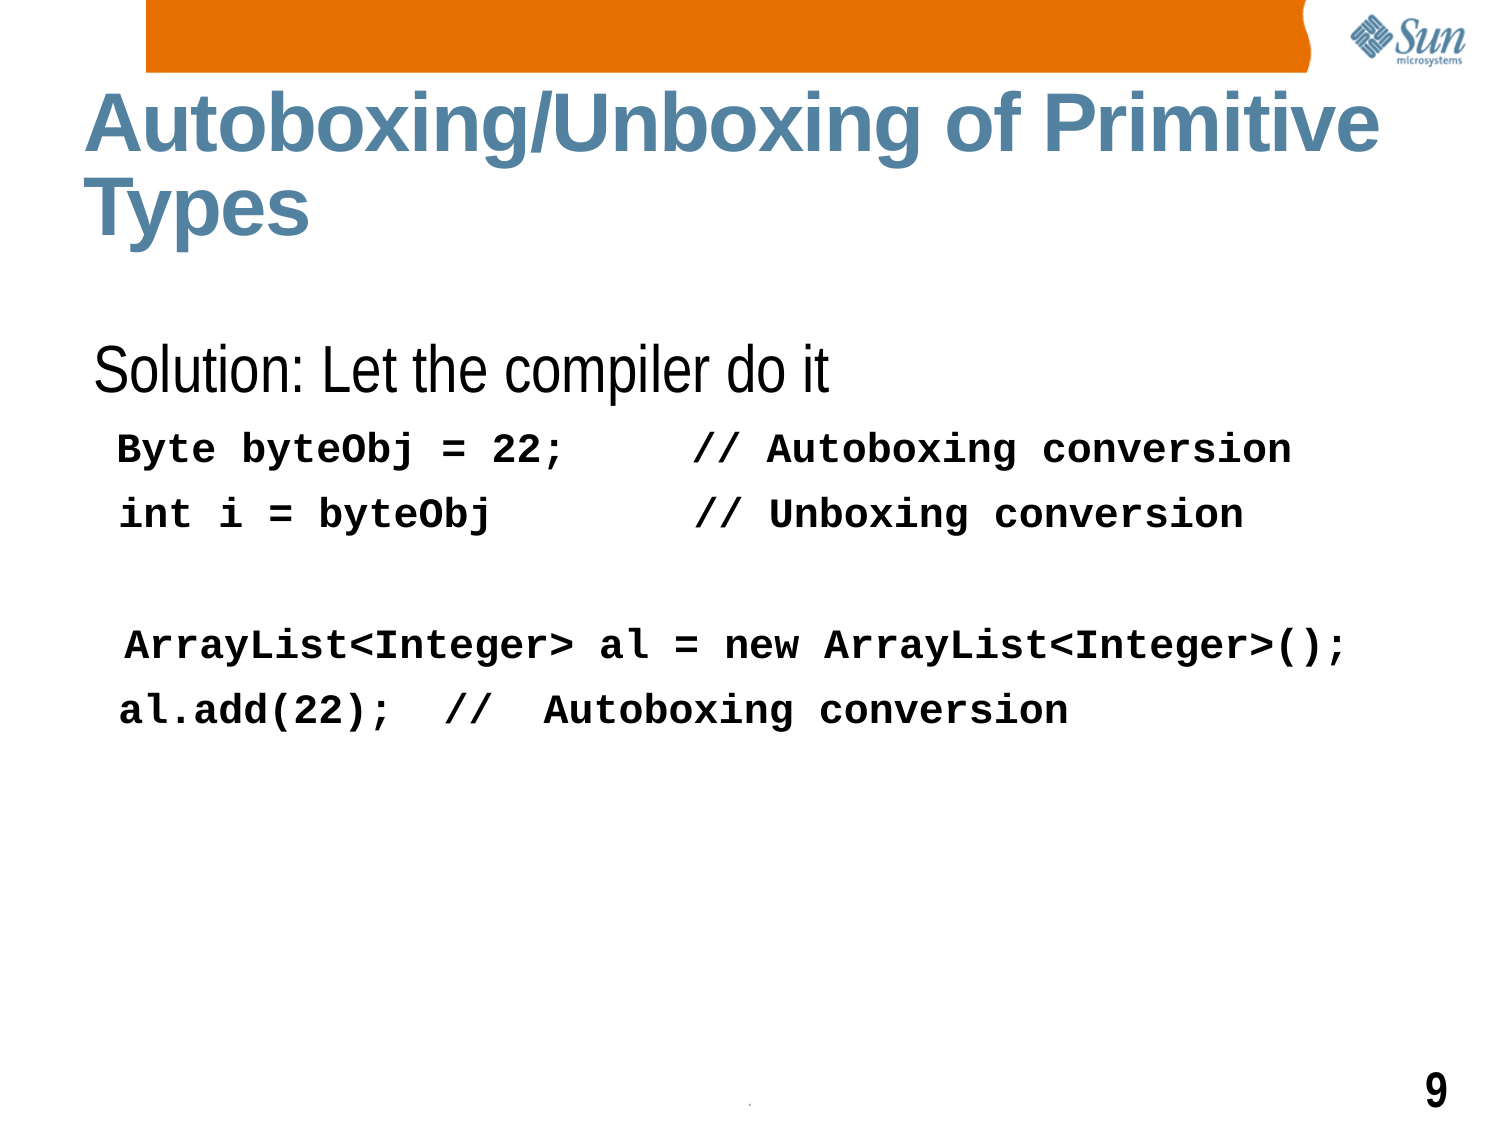

# Autoboxing/Unboxing of Primitive Types
Solution: Let the compiler do it
Byte byteObj = 22; // Autoboxing conversion
int i = byteObj // Unboxing conversion
ArrayList<Integer> al = new ArrayList<Integer>();
al.add(22); // Autoboxing conversion